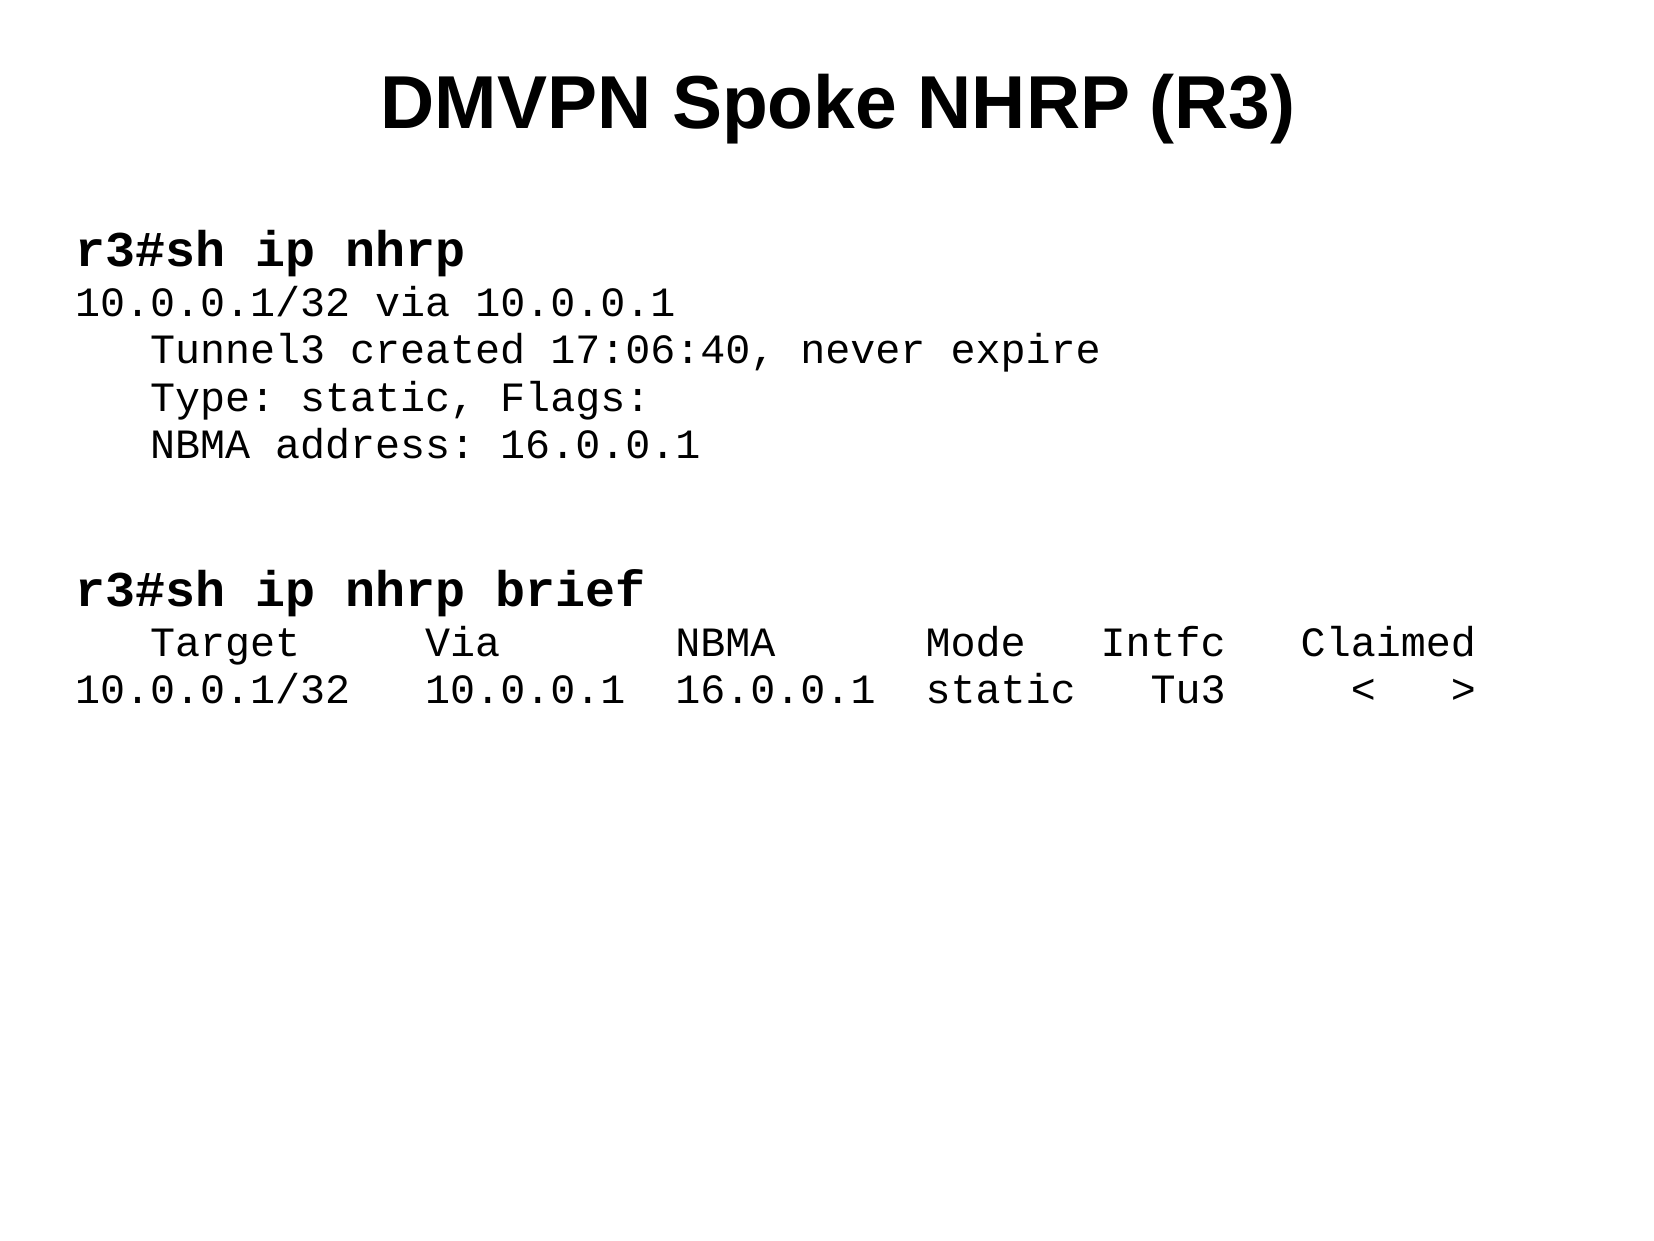

DMVPN Spoke NHRP (R3)
# r3#sh ip nhrp
10.0.0.1/32 via 10.0.0.1
 Tunnel3 created 17:06:40, never expire
 Type: static, Flags:
 NBMA address: 16.0.0.1
r3#sh ip nhrp brief
 Target Via NBMA Mode Intfc Claimed
10.0.0.1/32 10.0.0.1 16.0.0.1 static Tu3 < >